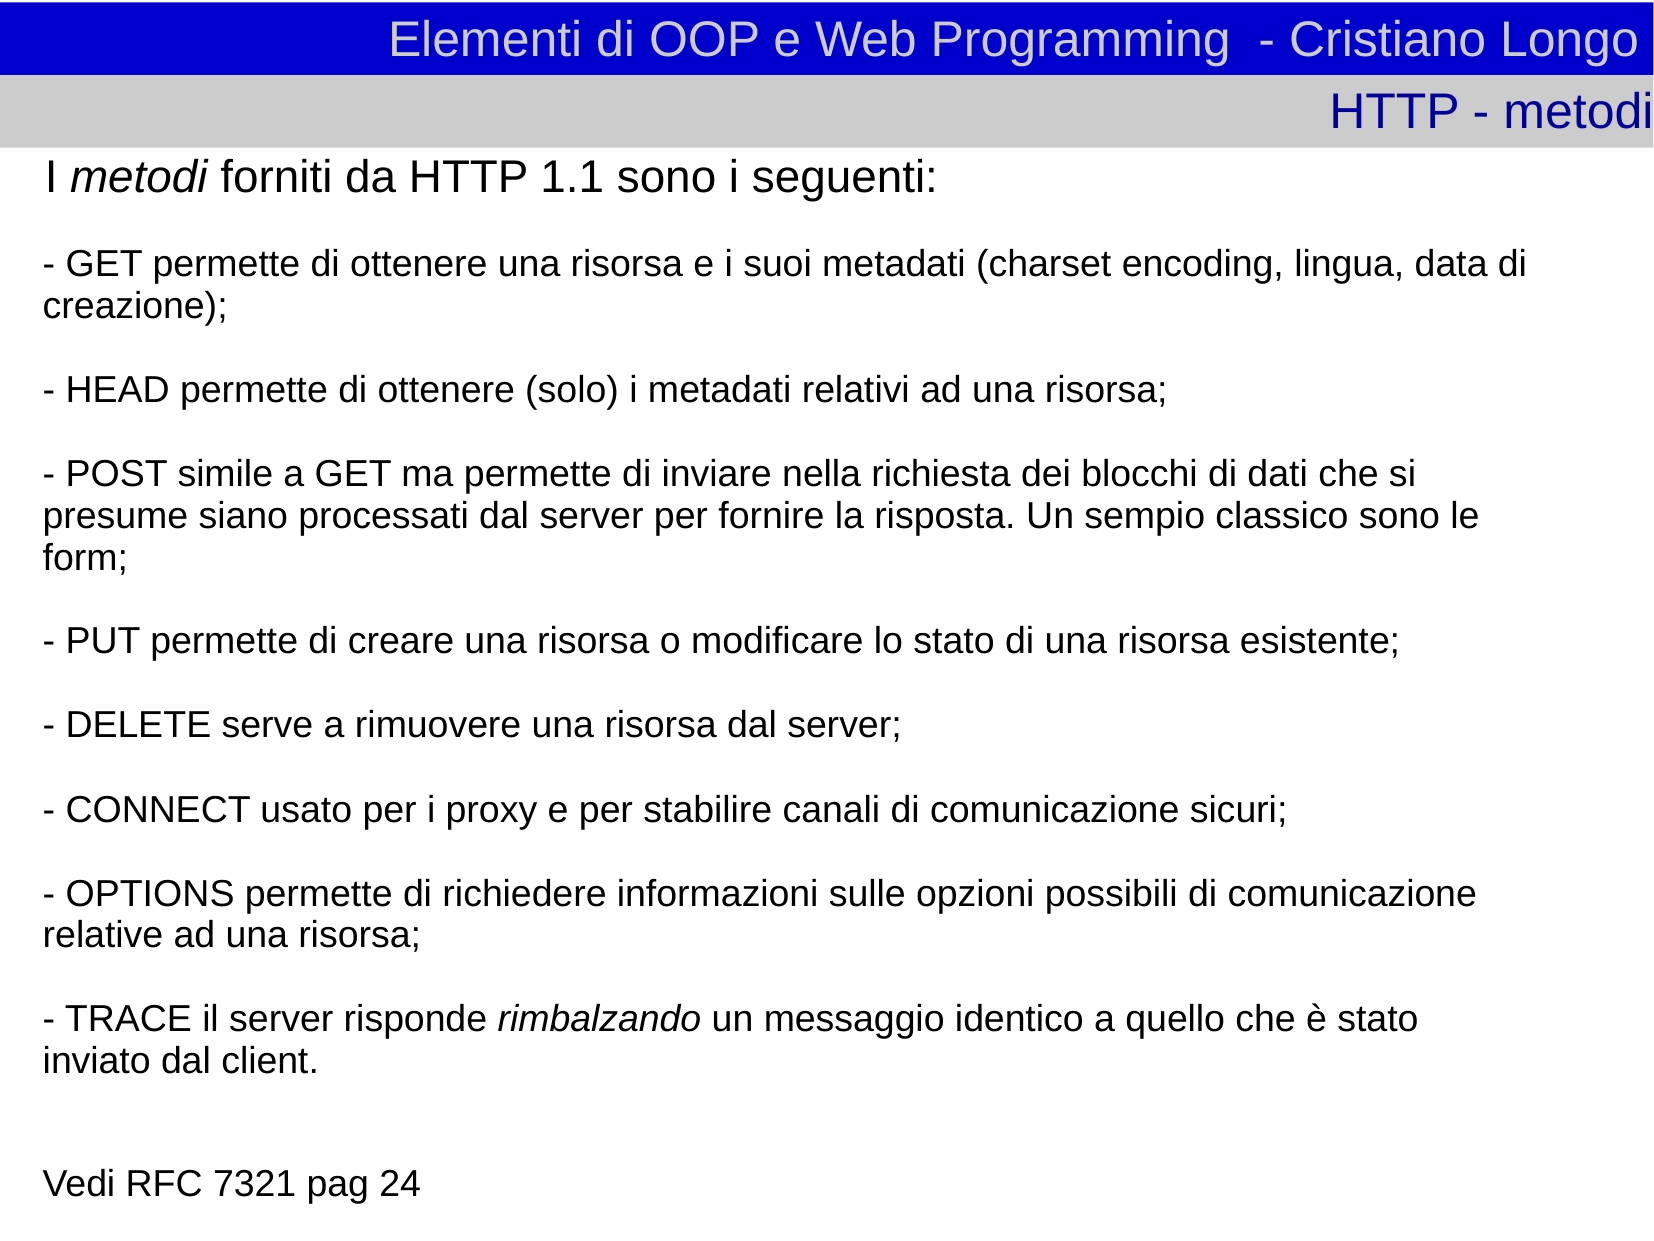

# Elementi di OOP e Web Programming - Cristiano Longo
HTTP - metodi
I metodi forniti da HTTP 1.1 sono i seguenti:
- GET permette di ottenere una risorsa e i suoi metadati (charset encoding, lingua, data di creazione);
- HEAD permette di ottenere (solo) i metadati relativi ad una risorsa;
- POST simile a GET ma permette di inviare nella richiesta dei blocchi di dati che si presume siano processati dal server per fornire la risposta. Un sempio classico sono le form;
- PUT permette di creare una risorsa o modificare lo stato di una risorsa esistente;
- DELETE serve a rimuovere una risorsa dal server;
- CONNECT usato per i proxy e per stabilire canali di comunicazione sicuri;
- OPTIONS permette di richiedere informazioni sulle opzioni possibili di comunicazione relative ad una risorsa;
- TRACE il server risponde rimbalzando un messaggio identico a quello che è stato inviato dal client.
Vedi RFC 7321 pag 24